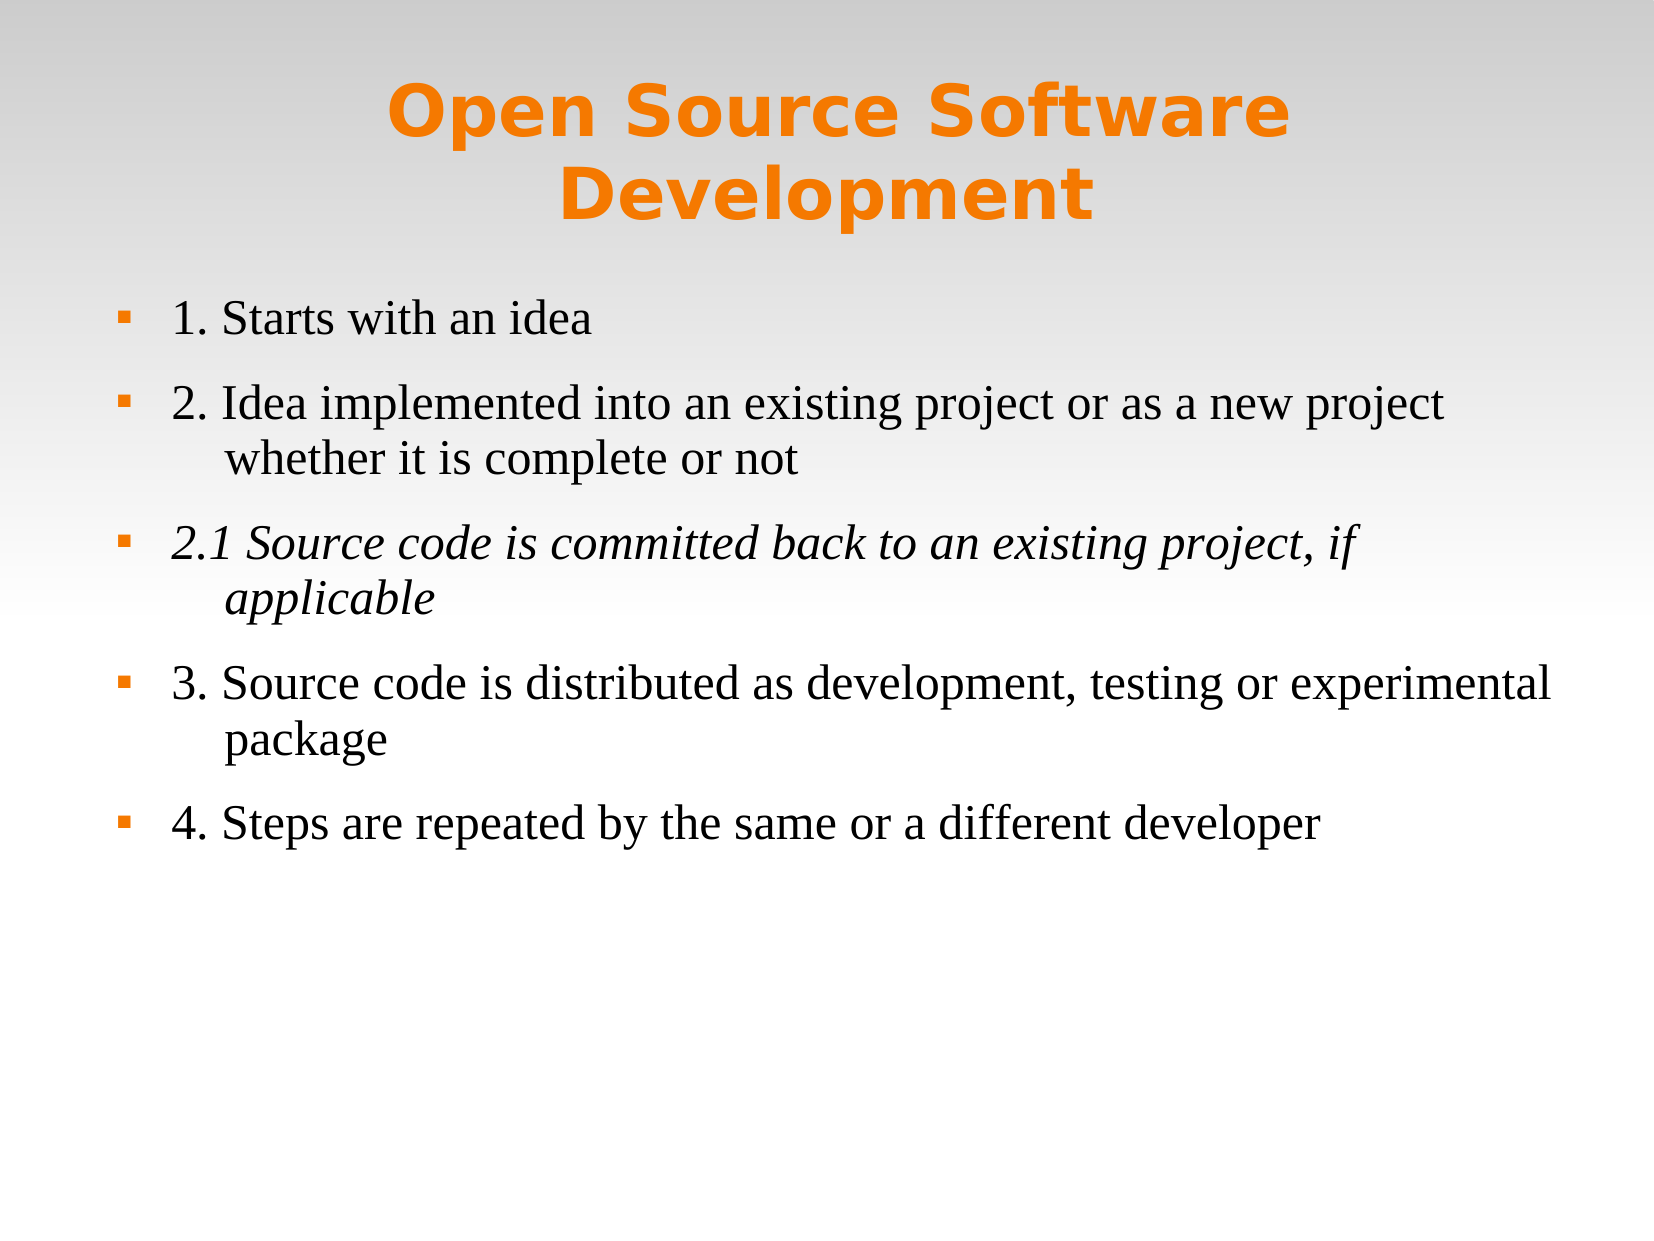

# Open Source Software Development
1. Starts with an idea
2. Idea implemented into an existing project or as a new project whether it is complete or not
2.1 Source code is committed back to an existing project, if applicable
3. Source code is distributed as development, testing or experimental package
4. Steps are repeated by the same or a different developer